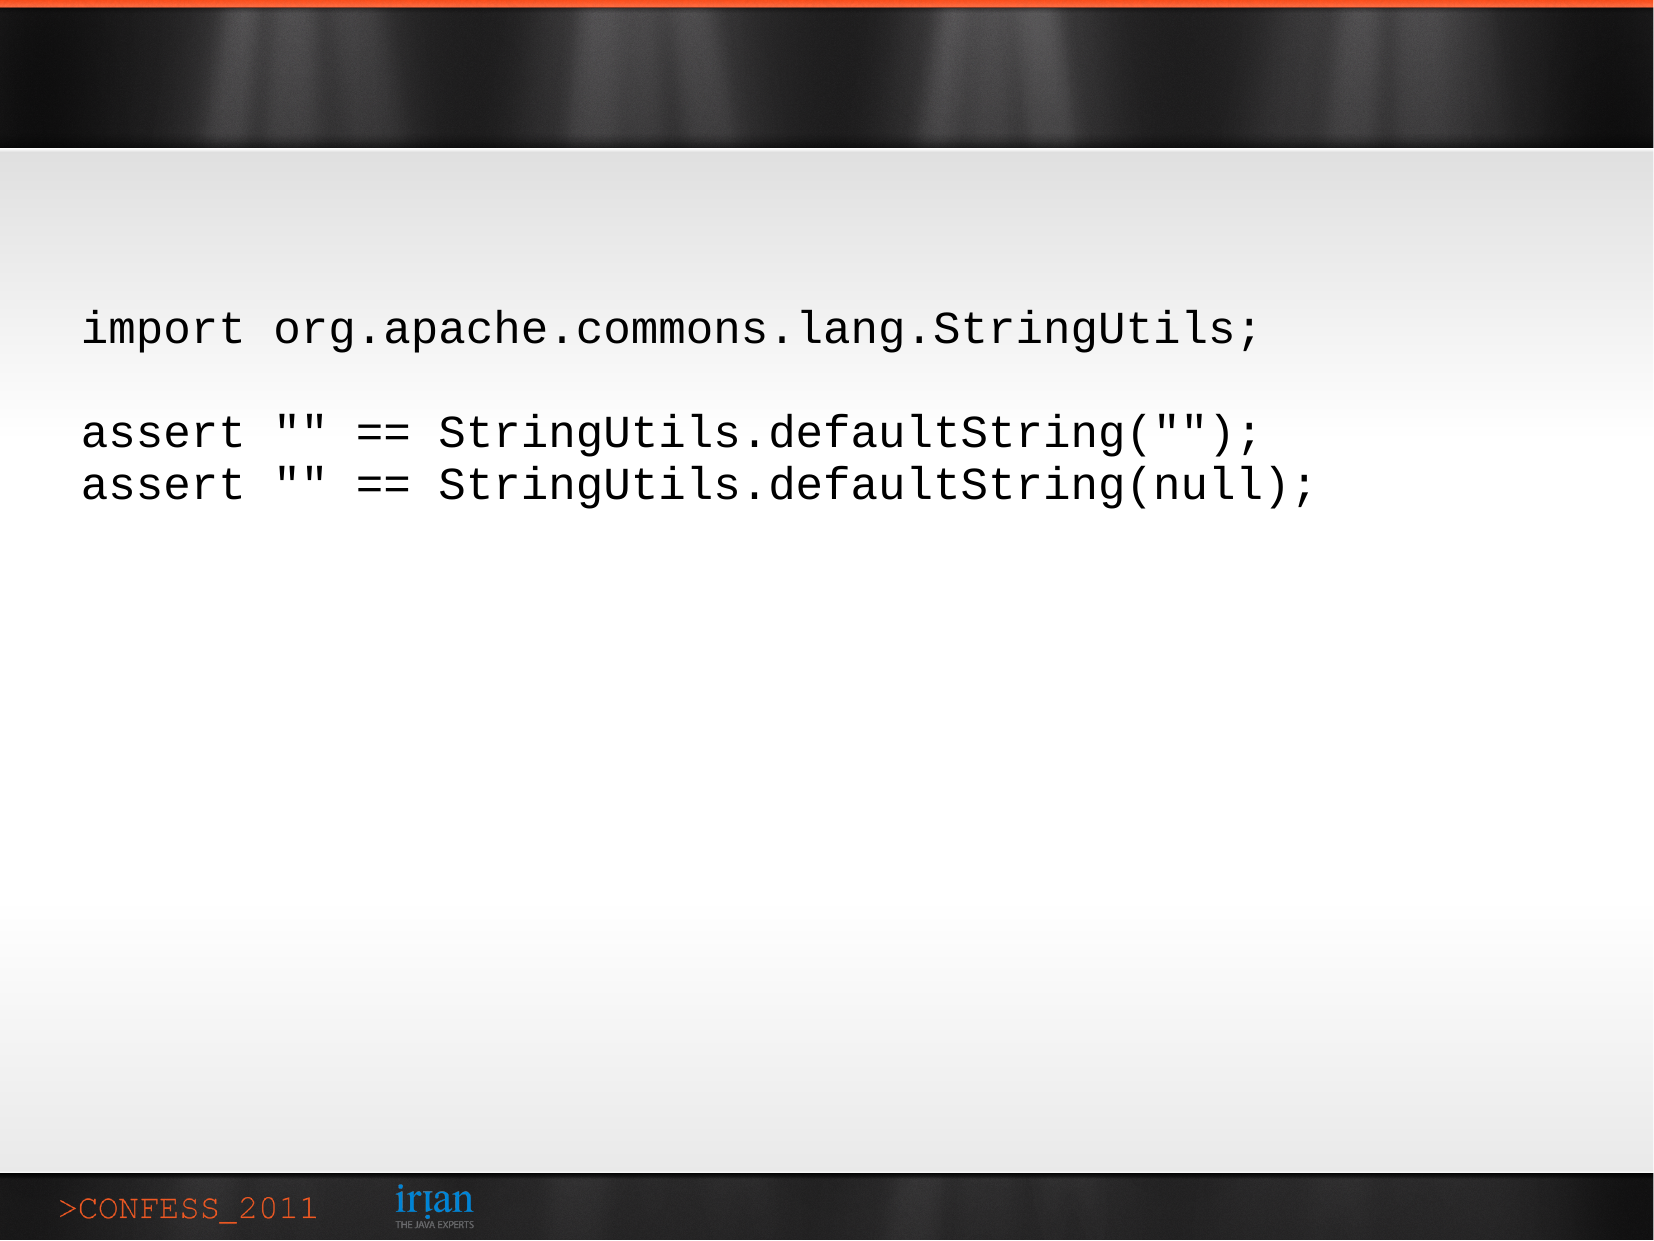

#
import org.apache.commons.lang.StringUtils;
assert "" == StringUtils.defaultString("");
assert "" == StringUtils.defaultString(null);